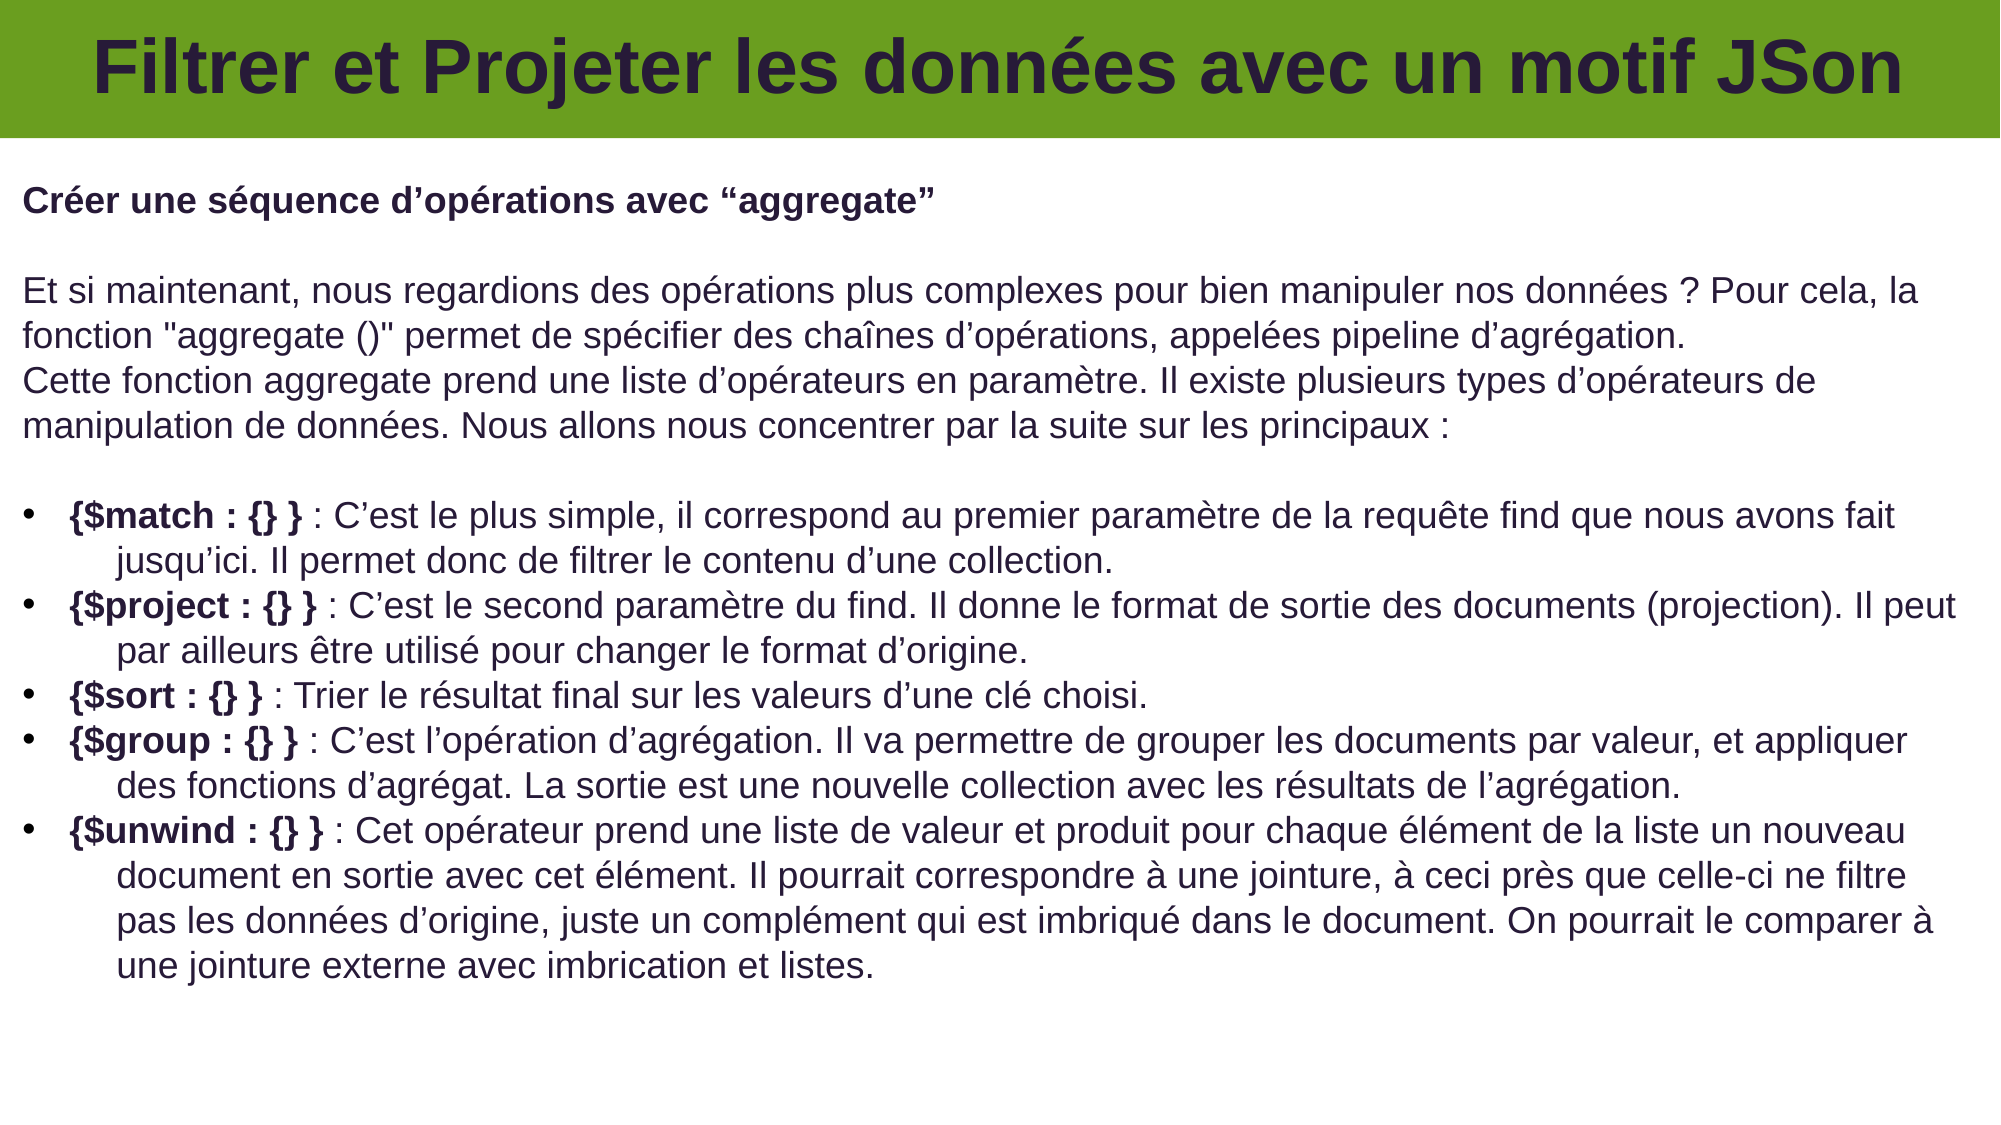

Filtrer et Projeter les données avec un motif JSon
Créer une séquence d’opérations avec “aggregate”
Et si maintenant, nous regardions des opérations plus complexes pour bien manipuler nos données ? Pour cela, la fonction "aggregate ()" permet de spécifier des chaînes d’opérations, appelées pipeline d’agrégation.
Cette fonction aggregate prend une liste d’opérateurs en paramètre. Il existe plusieurs types d’opérateurs de manipulation de données. Nous allons nous concentrer par la suite sur les principaux :
{$match : {} } : C’est le plus simple, il correspond au premier paramètre de la requête find que nous avons fait jusqu’ici. Il permet donc de filtrer le contenu d’une collection.
{$project : {} } : C’est le second paramètre du find. Il donne le format de sortie des documents (projection). Il peut par ailleurs être utilisé pour changer le format d’origine.
{$sort : {} } : Trier le résultat final sur les valeurs d’une clé choisi.
{$group : {} } : C’est l’opération d’agrégation. Il va permettre de grouper les documents par valeur, et appliquer des fonctions d’agrégat. La sortie est une nouvelle collection avec les résultats de l’agrégation.
{$unwind : {} } : Cet opérateur prend une liste de valeur et produit pour chaque élément de la liste un nouveau document en sortie avec cet élément. Il pourrait correspondre à une jointure, à ceci près que celle-ci ne filtre pas les données d’origine, juste un complément qui est imbriqué dans le document. On pourrait le comparer à une jointure externe avec imbrication et listes.